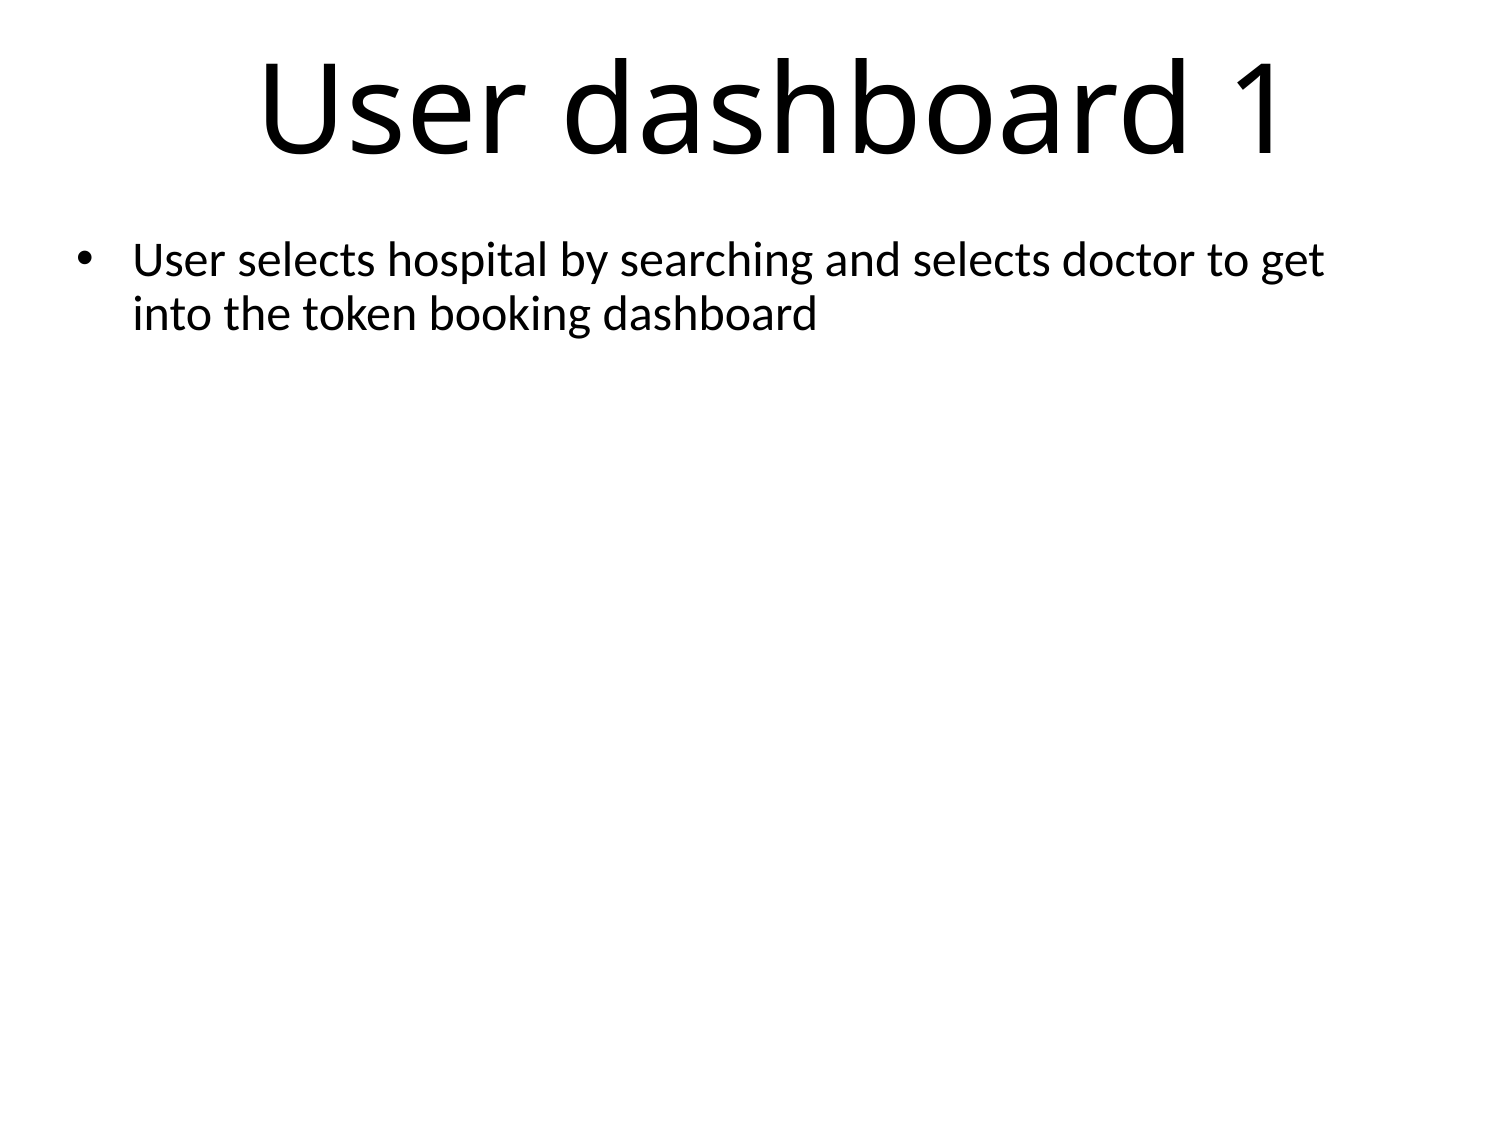

# User dashboard 1
User selects hospital by searching and selects doctor to get into the token booking dashboard